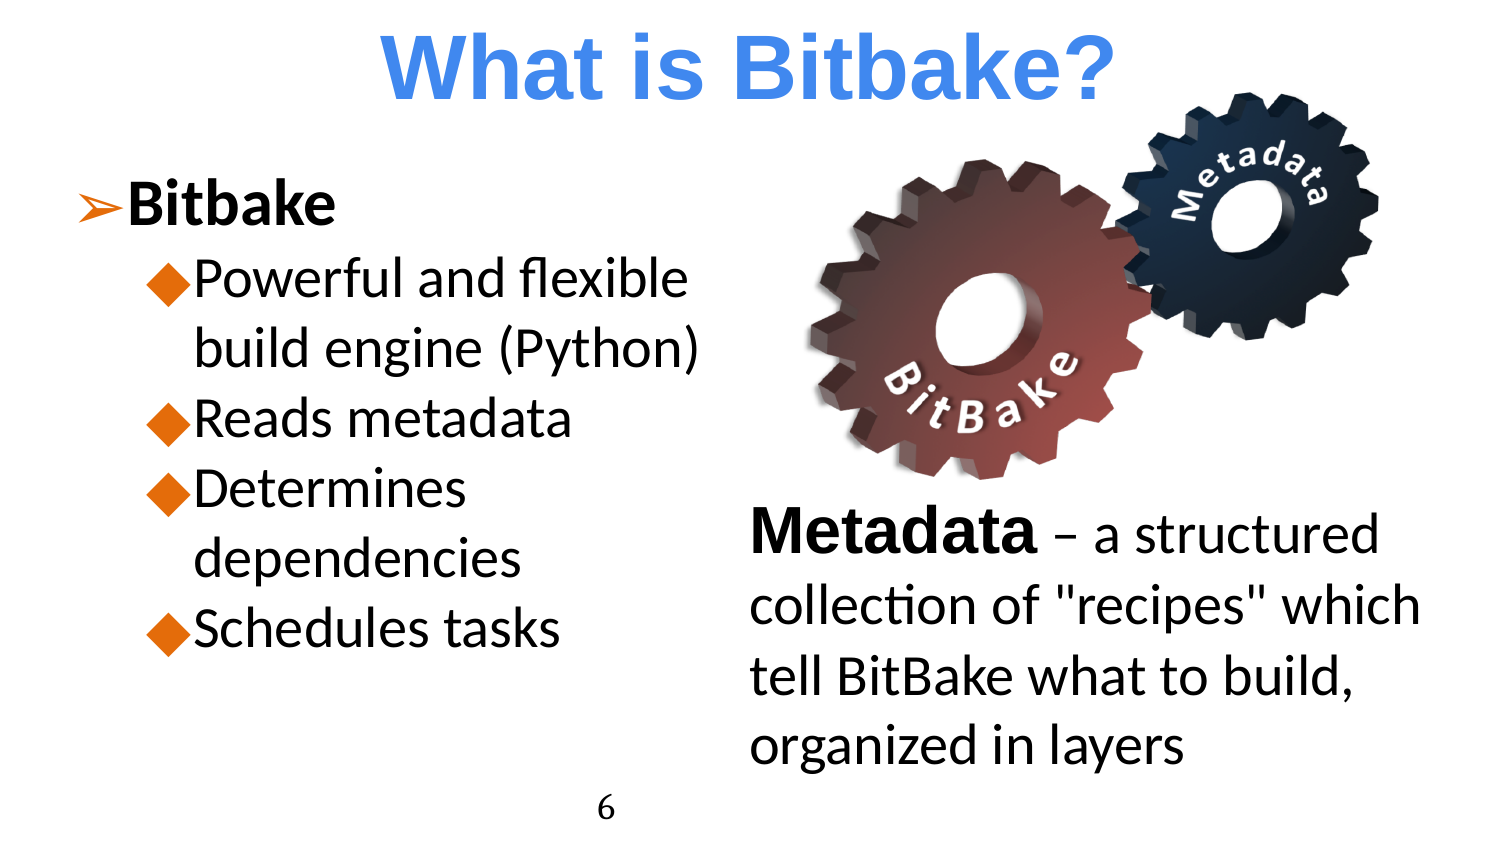

What is Bitbake?
Bitbake
Powerful and flexible build engine (Python)
Reads metadata
Determines dependencies
Schedules tasks
Metadata – a structured collection of "recipes" which tell BitBake what to build, organized in layers